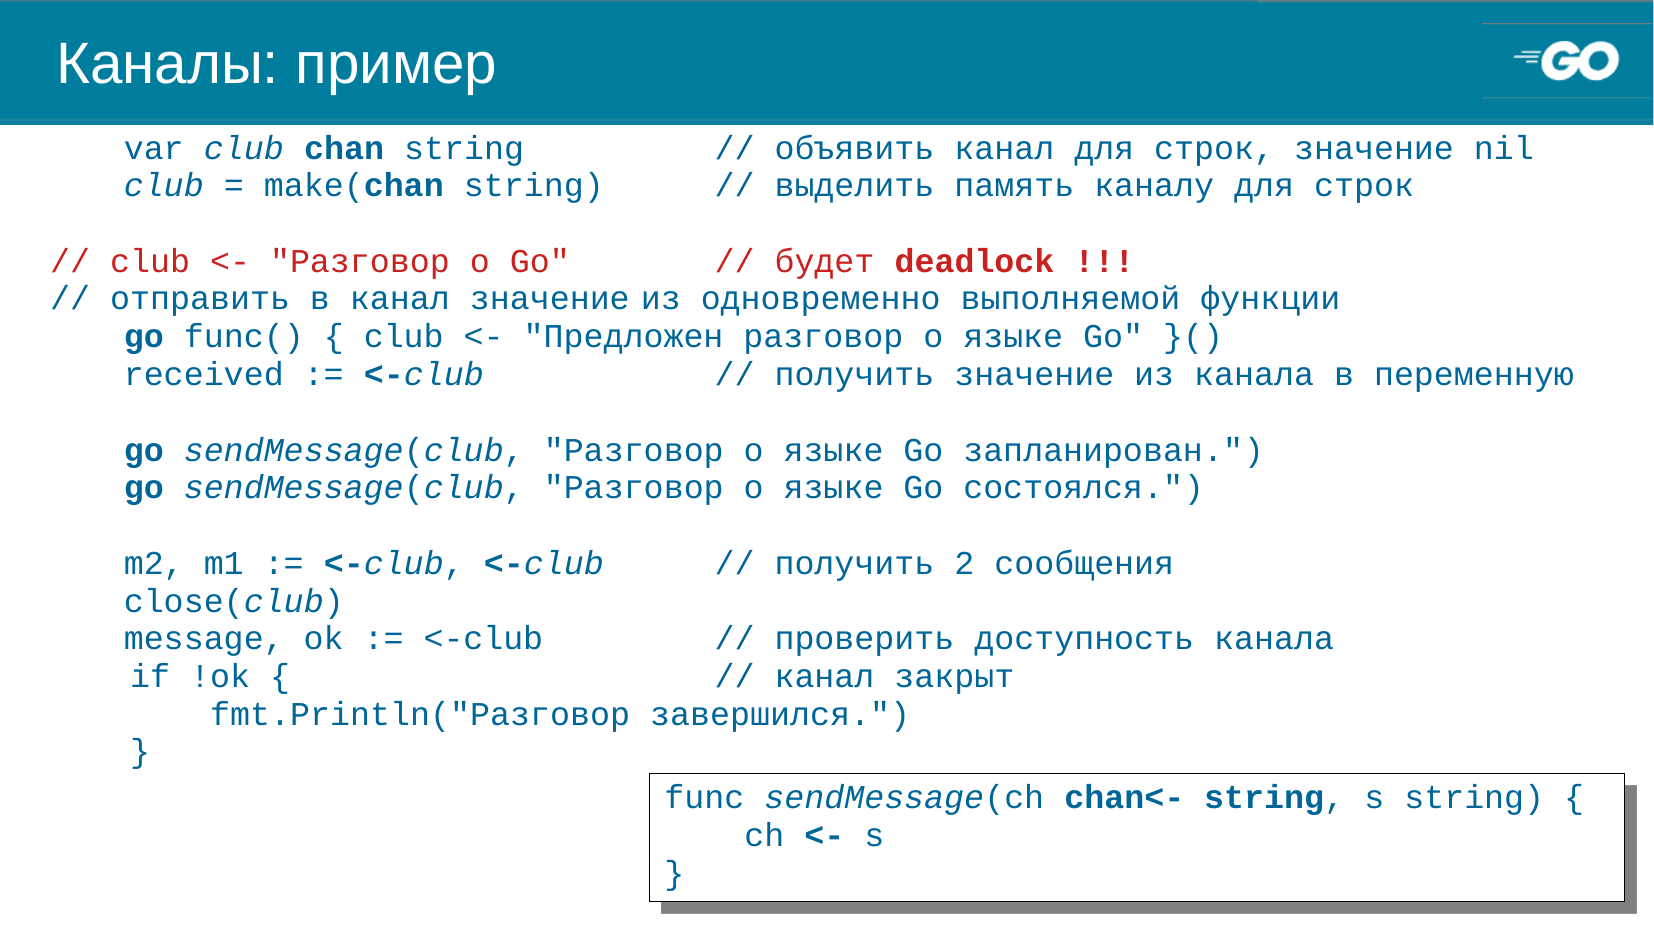

Каналы: пример
	var club chan string			// объявить канал для строк, значение nil
	club = make(chan string)		// выделить память каналу для строк
// club <- "Разговор о Go"		// будет deadlock !!!
// отправить в канал значение	из одновременно выполняемой функции
	go func() { club <- "Предложен разговор о языке Go" }()
	received := <-club				// получить значение из канала в переменную
	go sendMessage(club, "Разговор о языке Go запланирован.")
	go sendMessage(club, "Разговор о языке Go состоялся.")
	m2, m1 := <-club, <-club 		// получить 2 сообщения
	close(club)
	message, ok := <-club 			// проверить доступность канала
 if !ok {						// канал закрыт
 fmt.Println("Разговор завершился.")
 }
func sendMessage(ch chan<- string, s string) {
 ch <- s
}